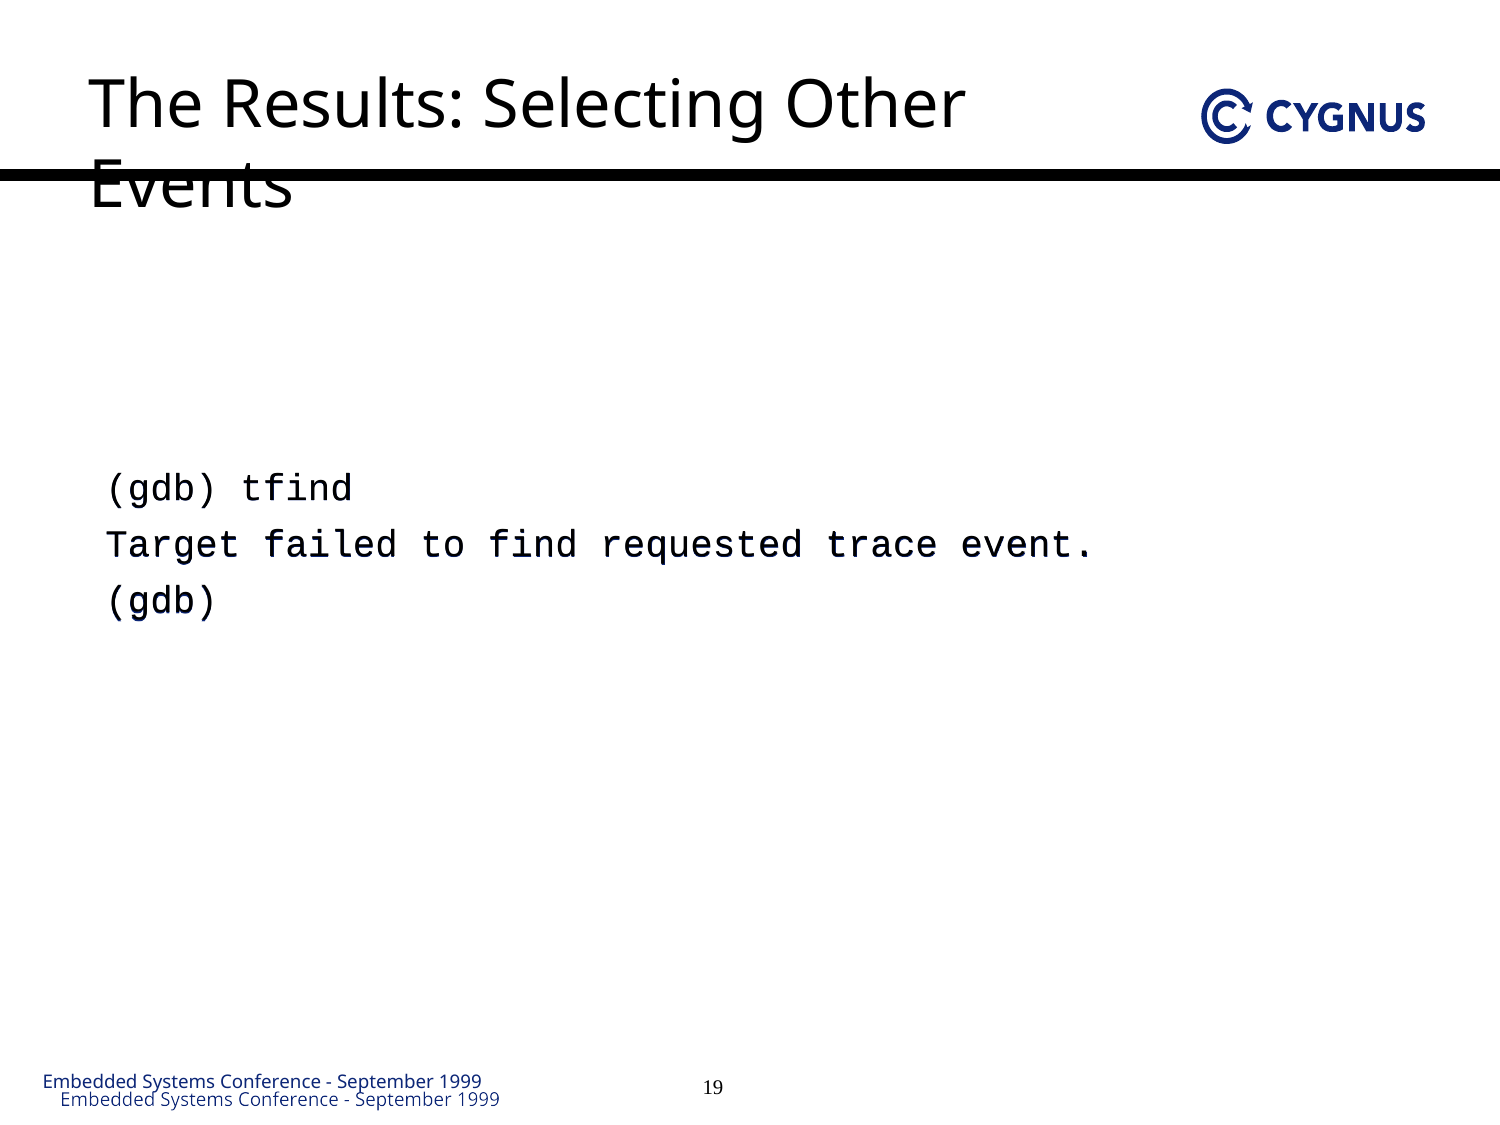

# The Results: Selecting Other Events
(gdb) tfind
Target failed to find requested trace event.
(gdb)
19